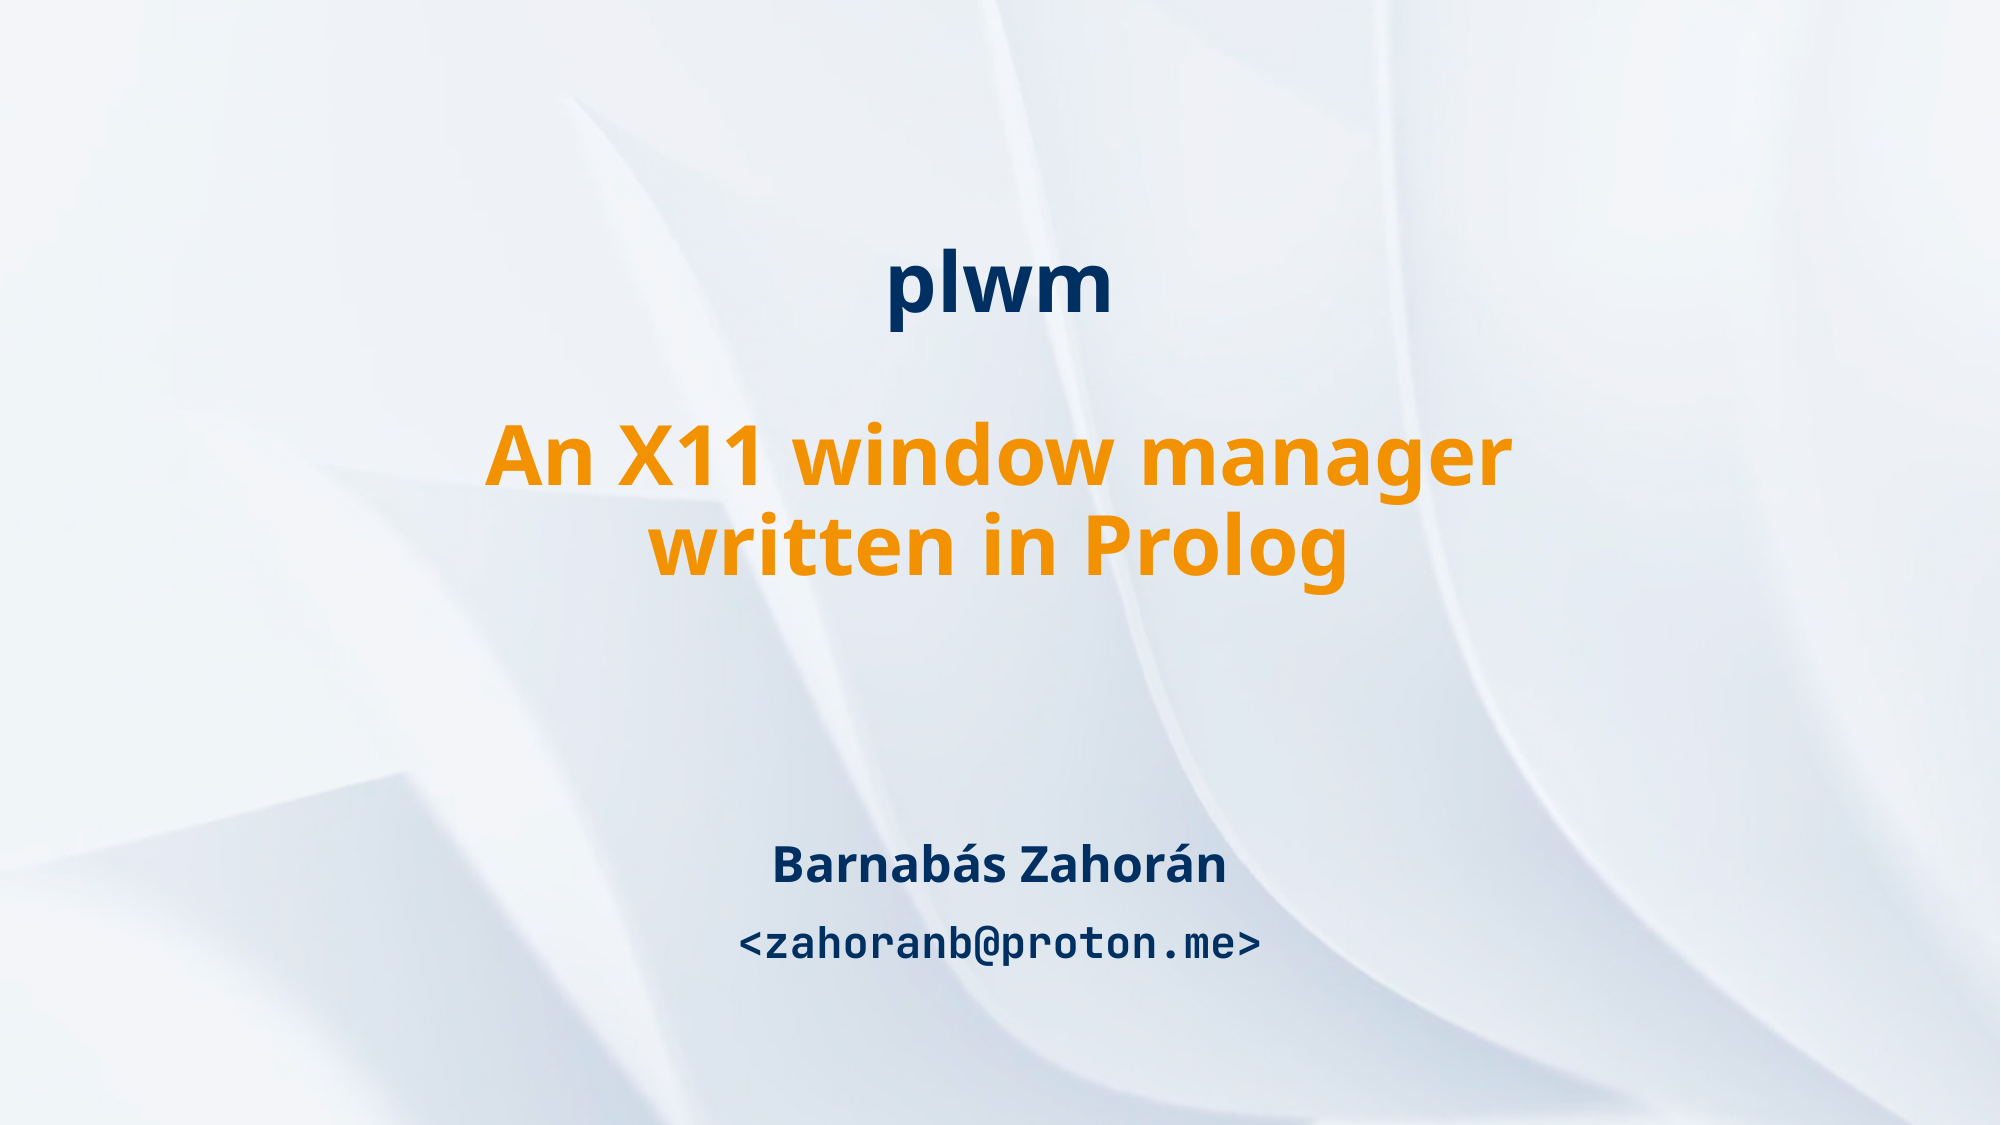

# plwm
An X11 window manager
written in Prolog
Barnabás Zahorán
<zahoranb@proton.me>